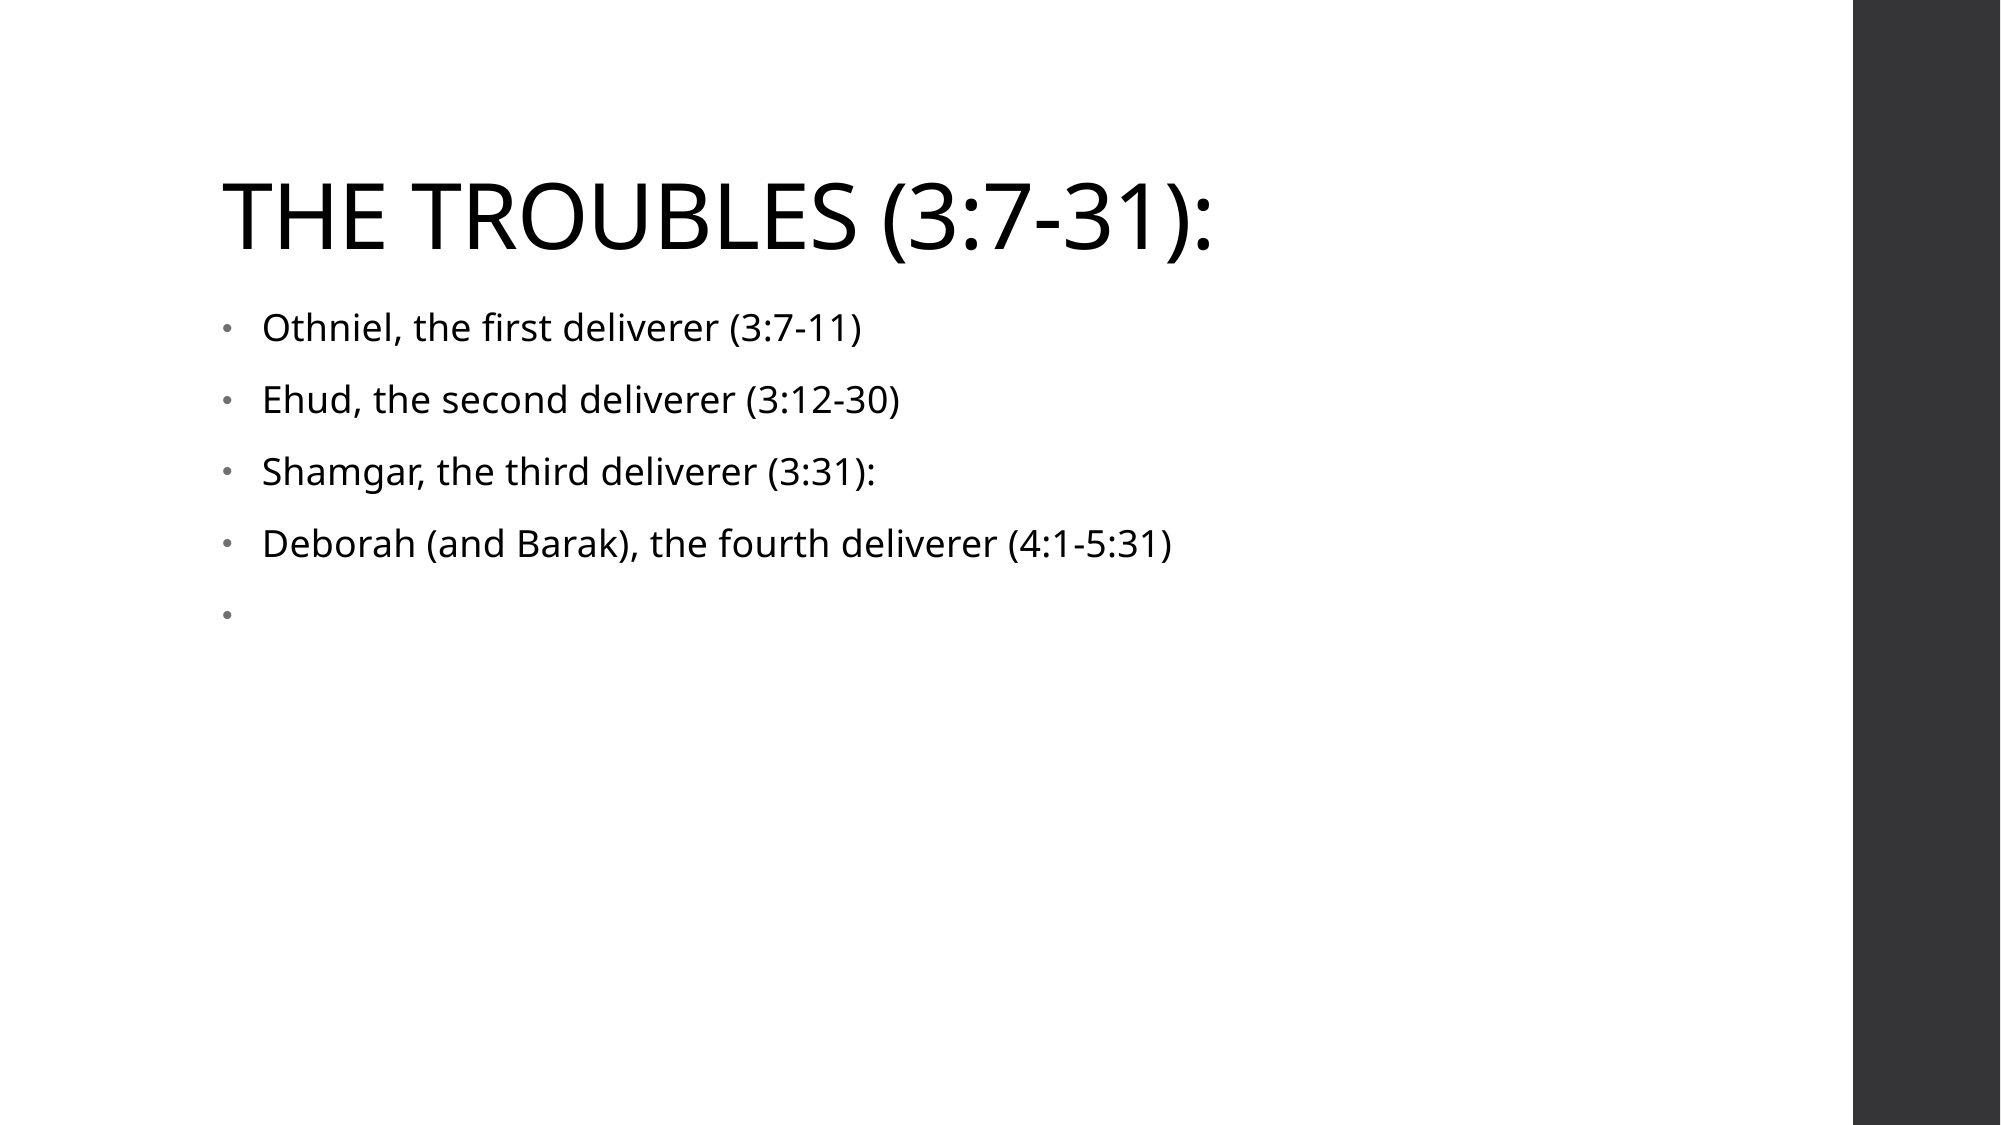

# THE TROUBLES (3:7-31):
 Othniel, the first deliverer (3:7-11)
 Ehud, the second deliverer (3:12-30)
 Shamgar, the third deliverer (3:31):
 Deborah (and Barak), the fourth deliverer (4:1-5:31)